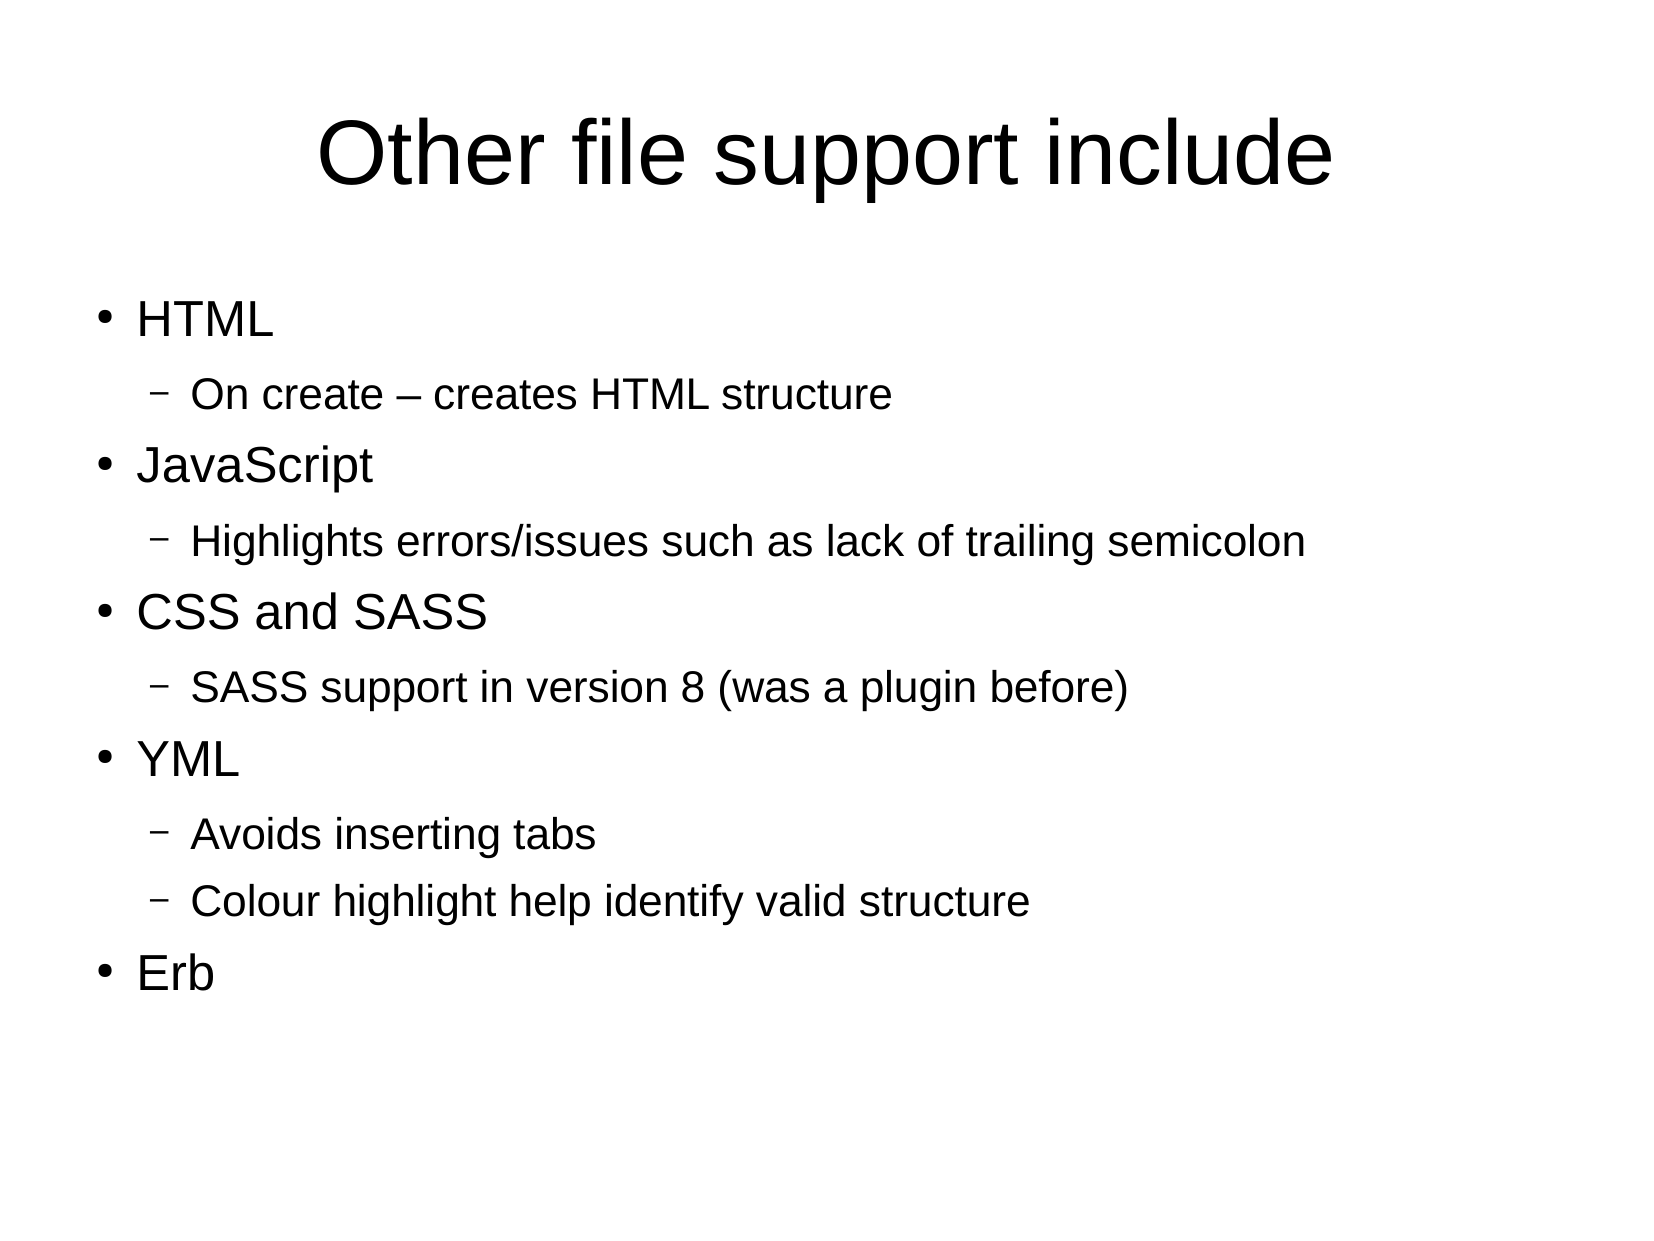

# Other file support include
HTML
On create – creates HTML structure
JavaScript
Highlights errors/issues such as lack of trailing semicolon
CSS and SASS
SASS support in version 8 (was a plugin before)
YML
Avoids inserting tabs
Colour highlight help identify valid structure
Erb